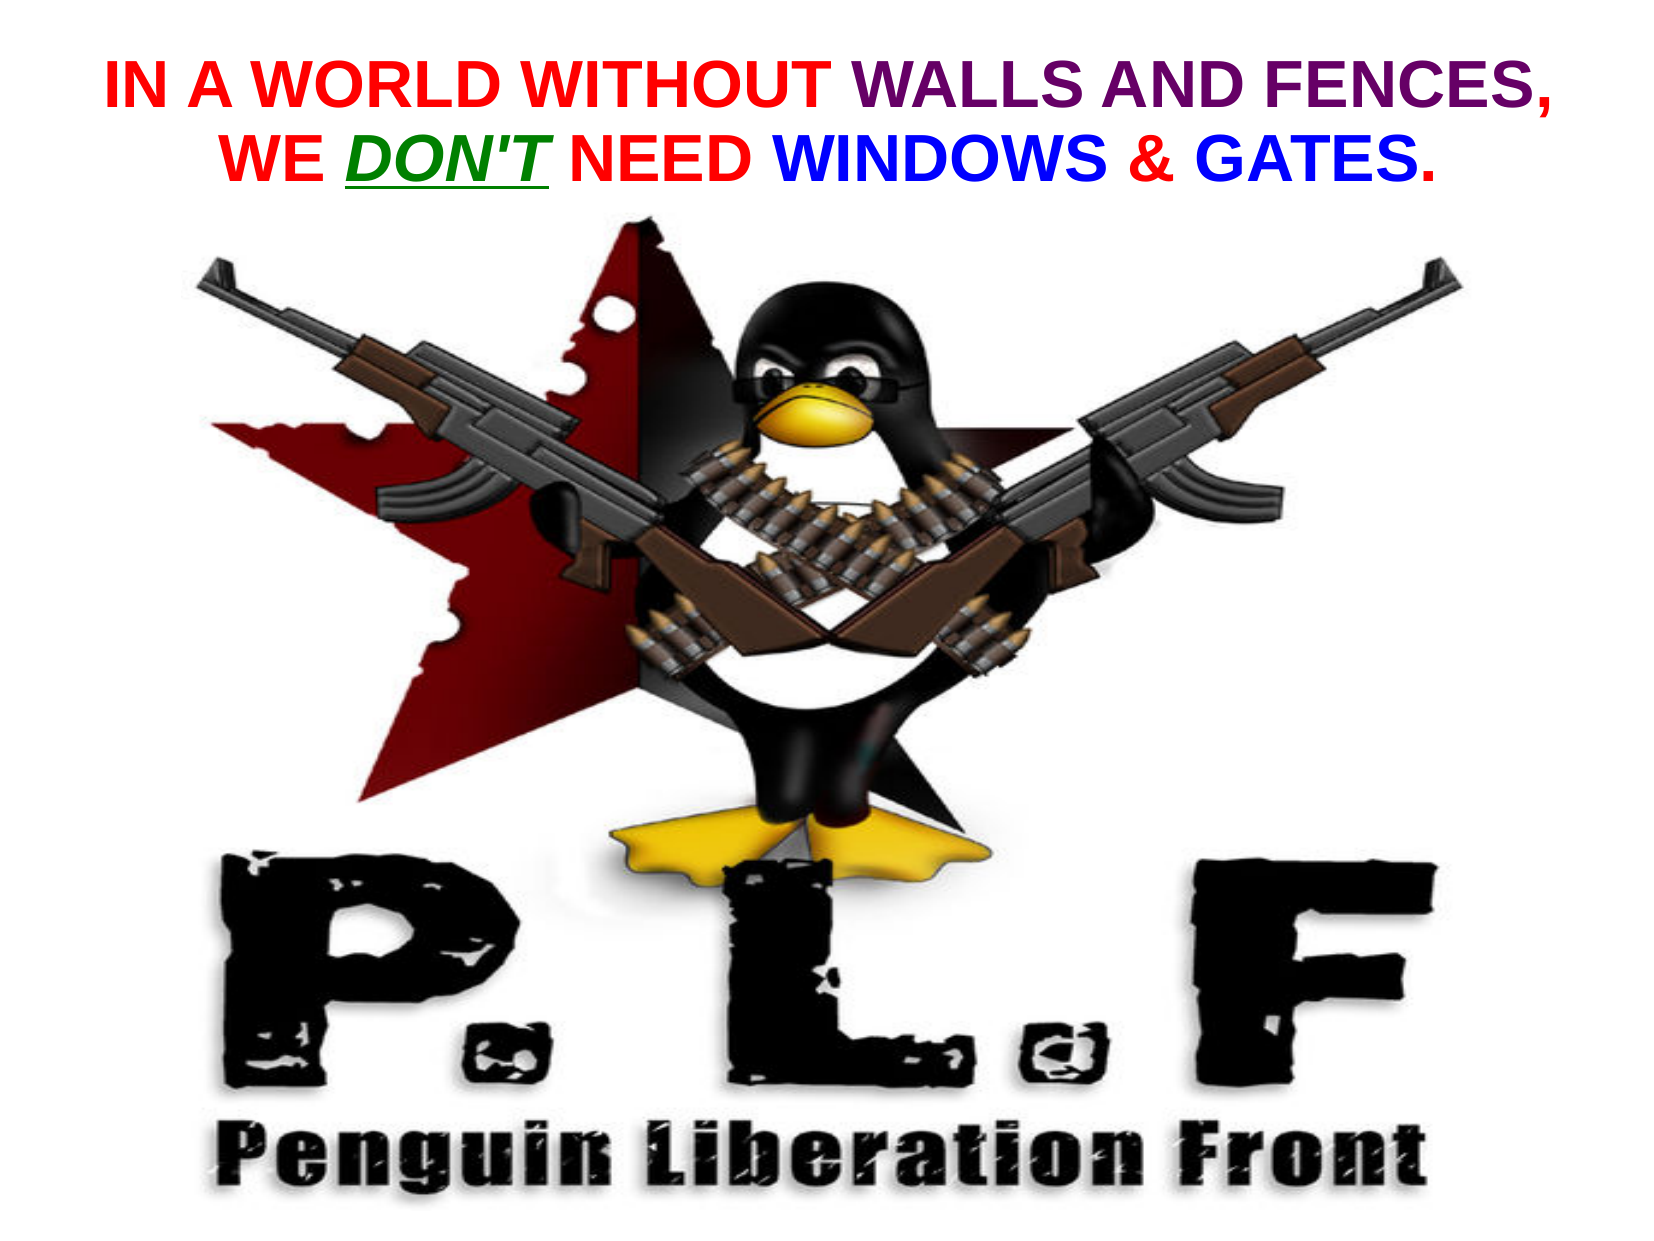

# IN A WORLD WITHOUT WALLS AND FENCES, WE DON'T NEED WINDOWS & GATES.